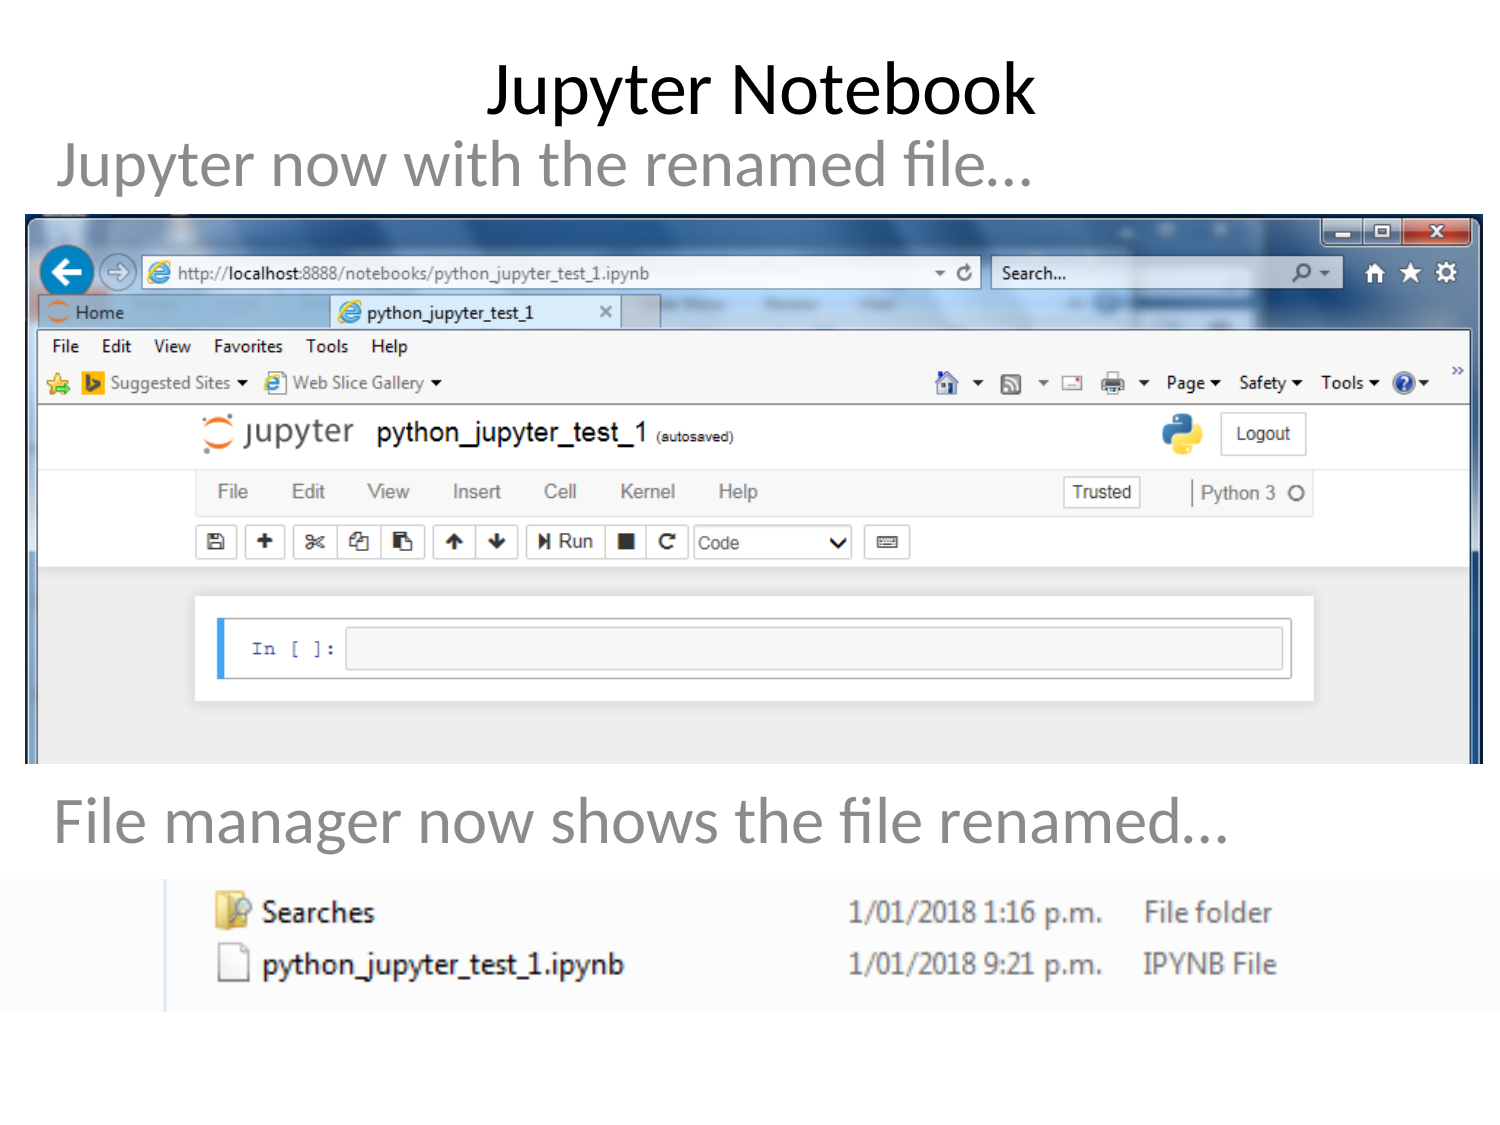

# Jupyter Notebook
Jupyter now with the renamed file…
File manager now shows the file renamed…